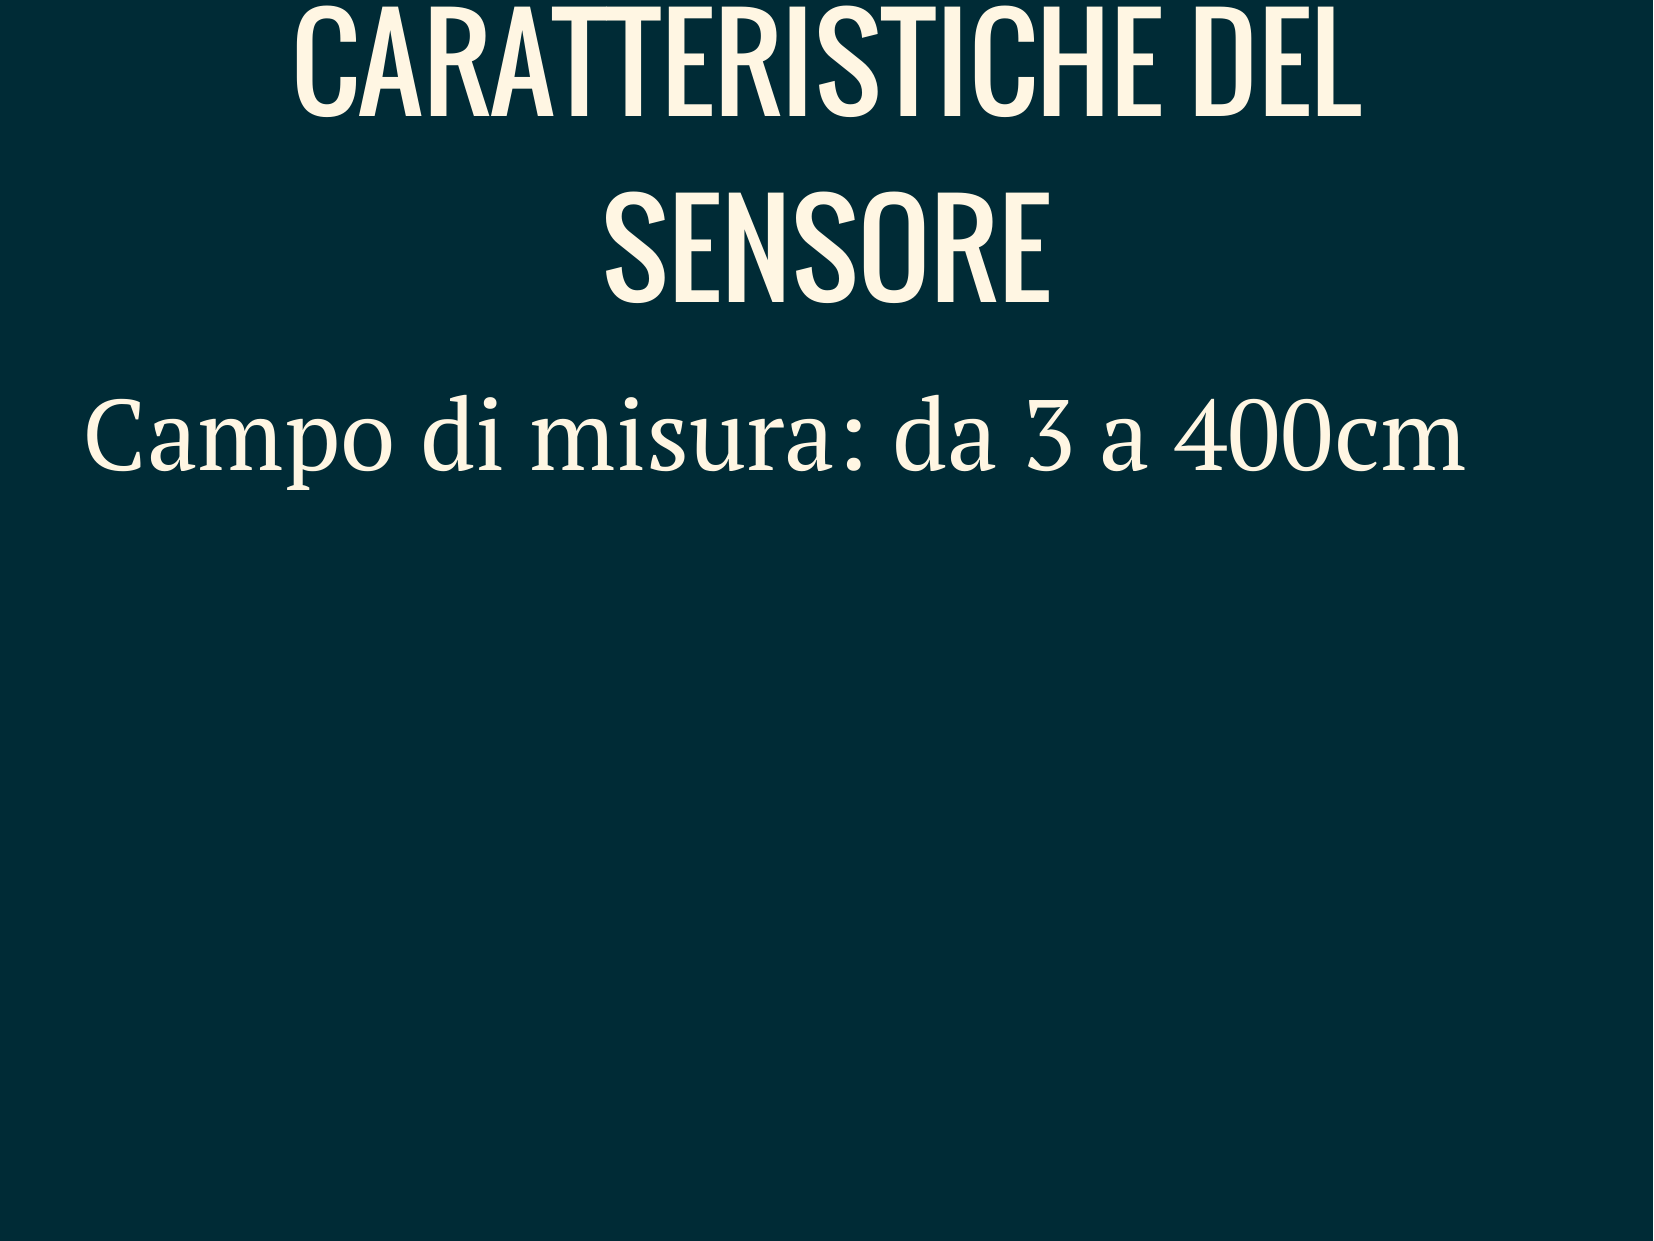

# Caratteristiche del sensore
Campo di misura: da 3 a 400cm